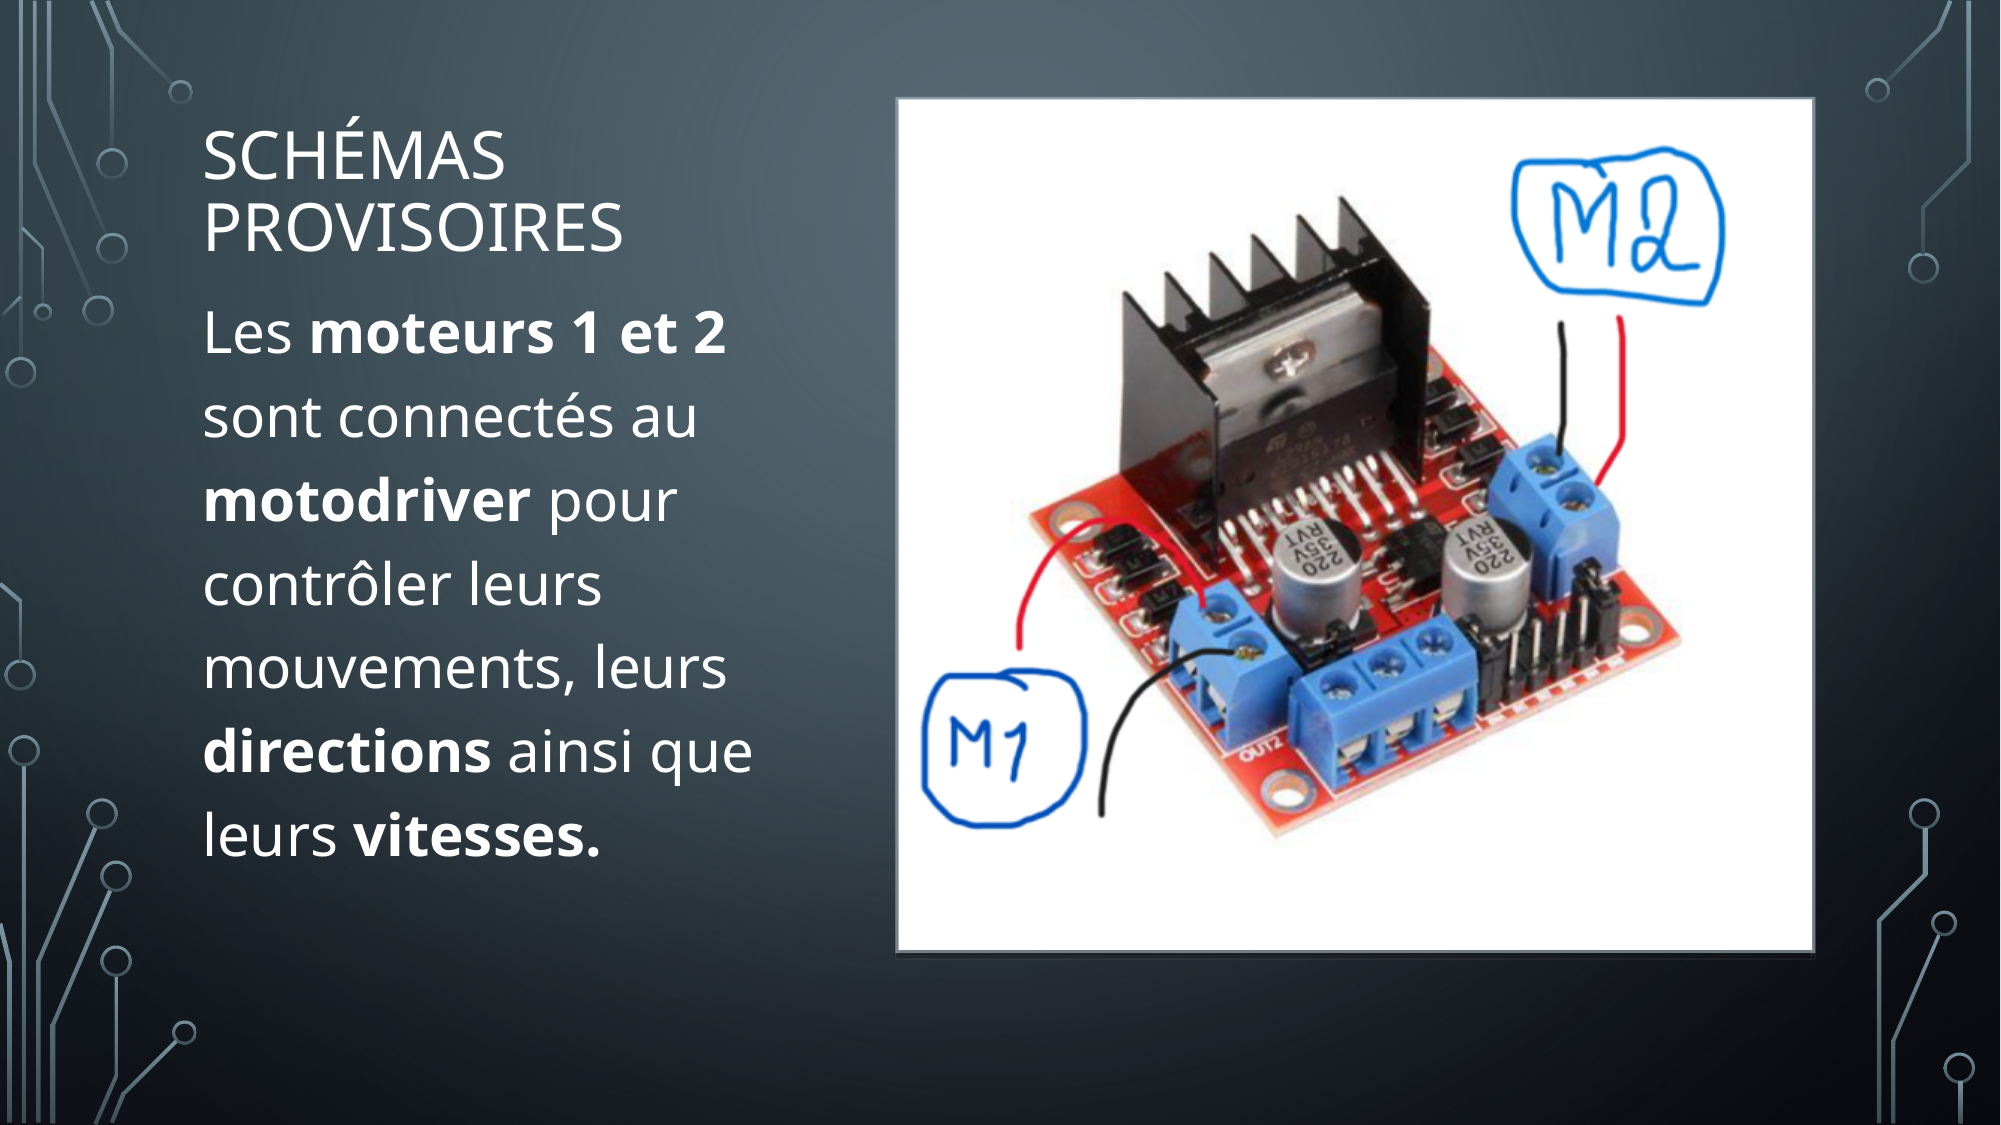

# Schémas provisoires
Les moteurs 1 et 2 sont connectés au motodriver pour contrôler leurs mouvements, leurs directions ainsi que leurs vitesses.